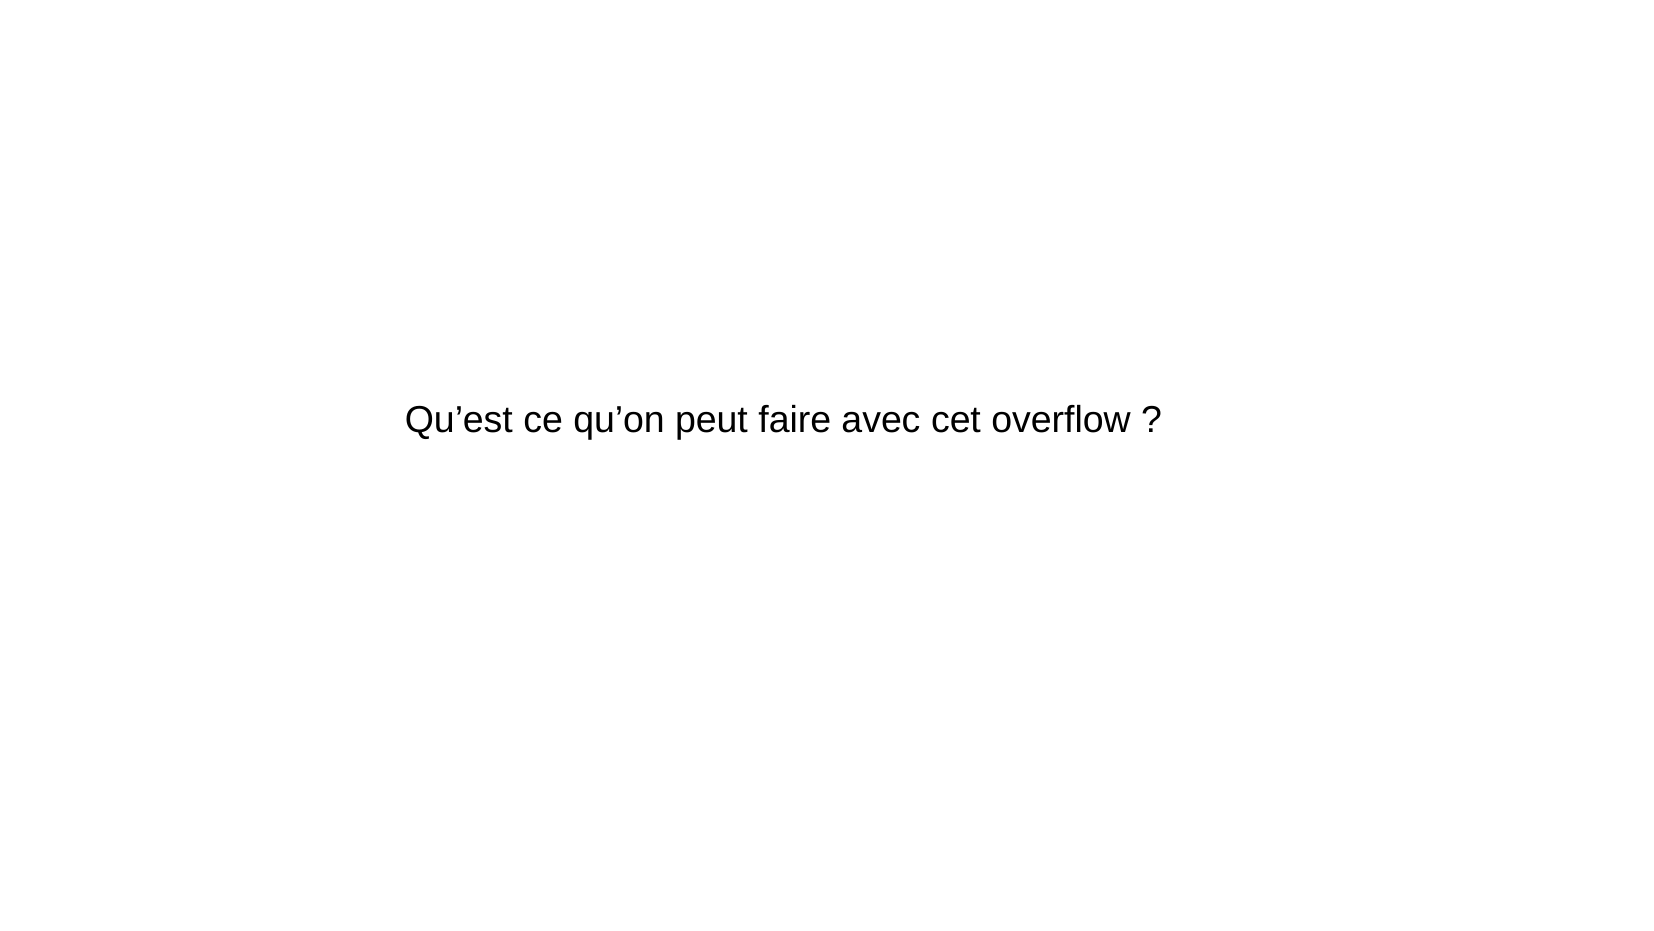

Qu’est ce qu’on peut faire avec cet overflow ?